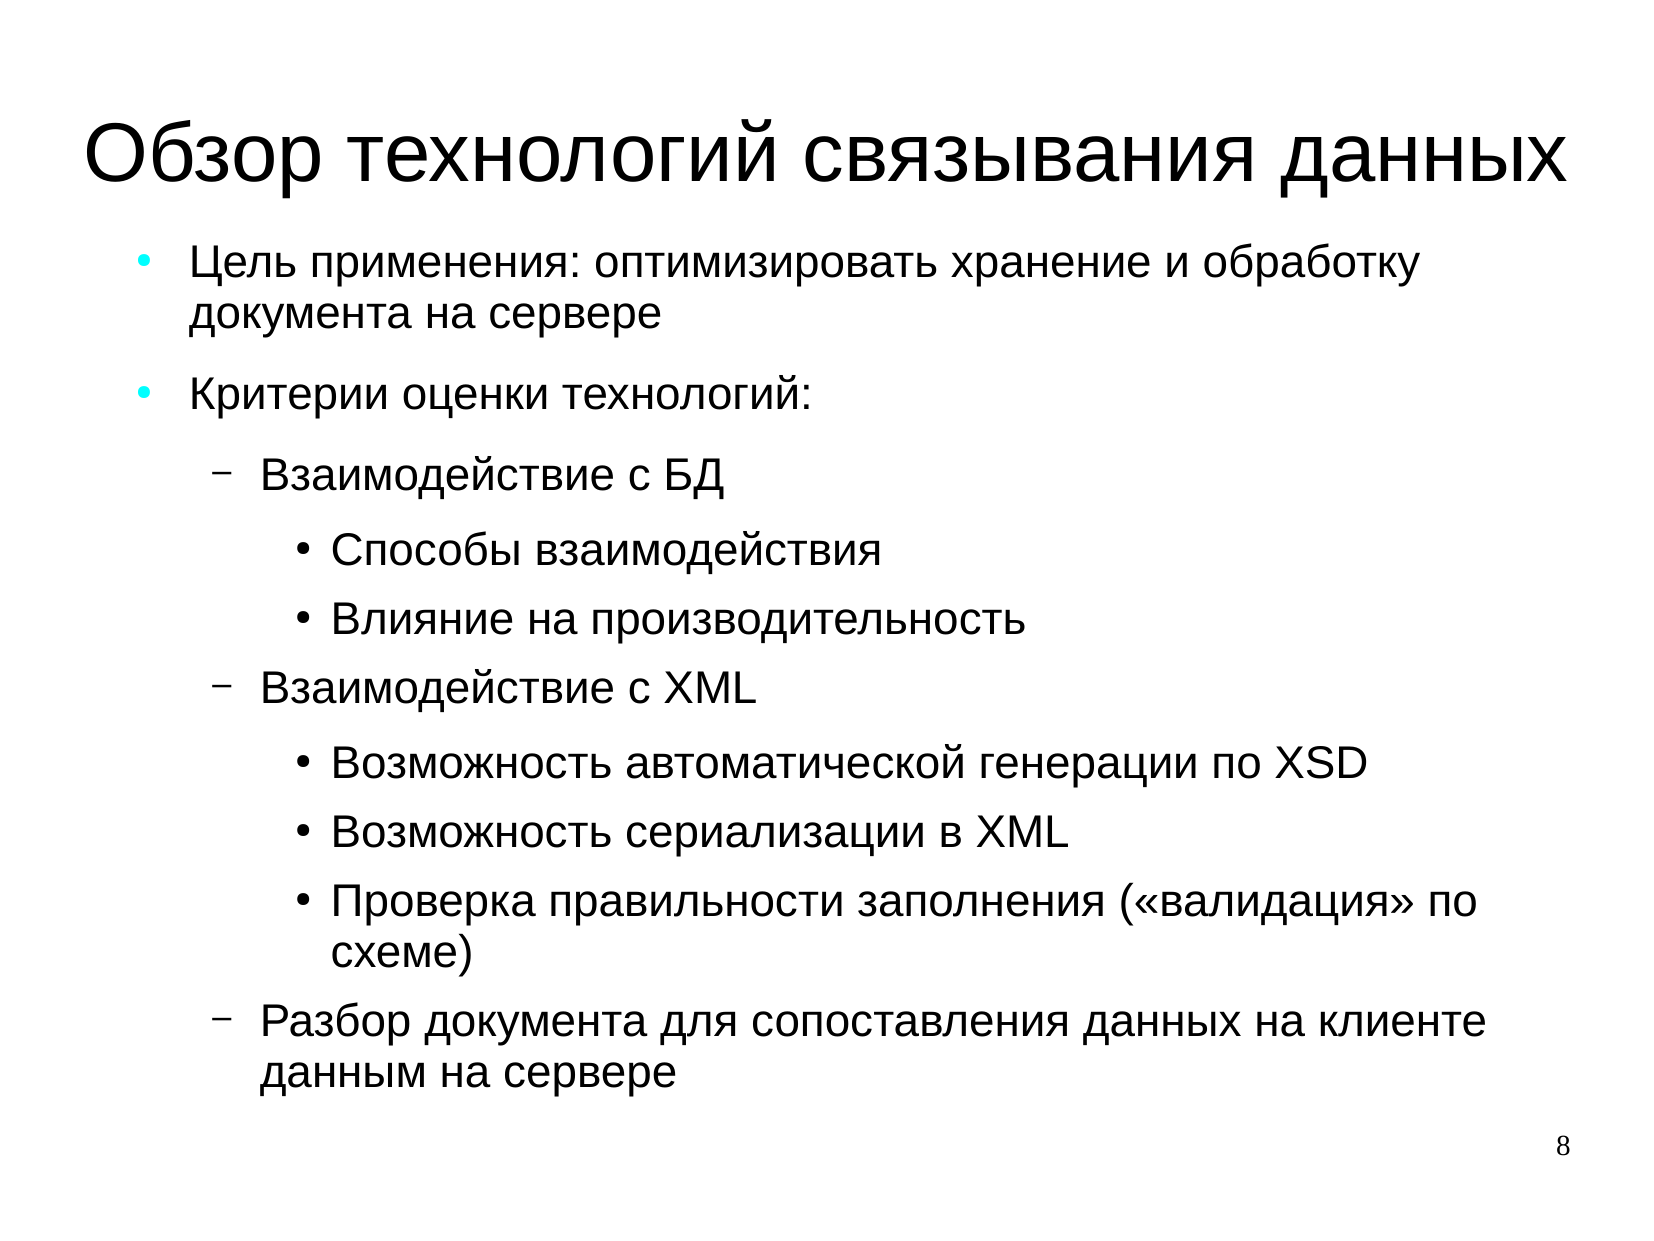

# Обзор технологий связывания данных
Цель применения: оптимизировать хранение и обработку документа на сервере
Критерии оценки технологий:
Взаимодействие с БД
Способы взаимодействия
Влияние на производительность
Взаимодействие с XML
Возможность автоматической генерации по XSD
Возможность сериализации в XML
Проверка правильности заполнения («валидация» по схеме)
Разбор документа для сопоставления данных на клиенте данным на сервере
8